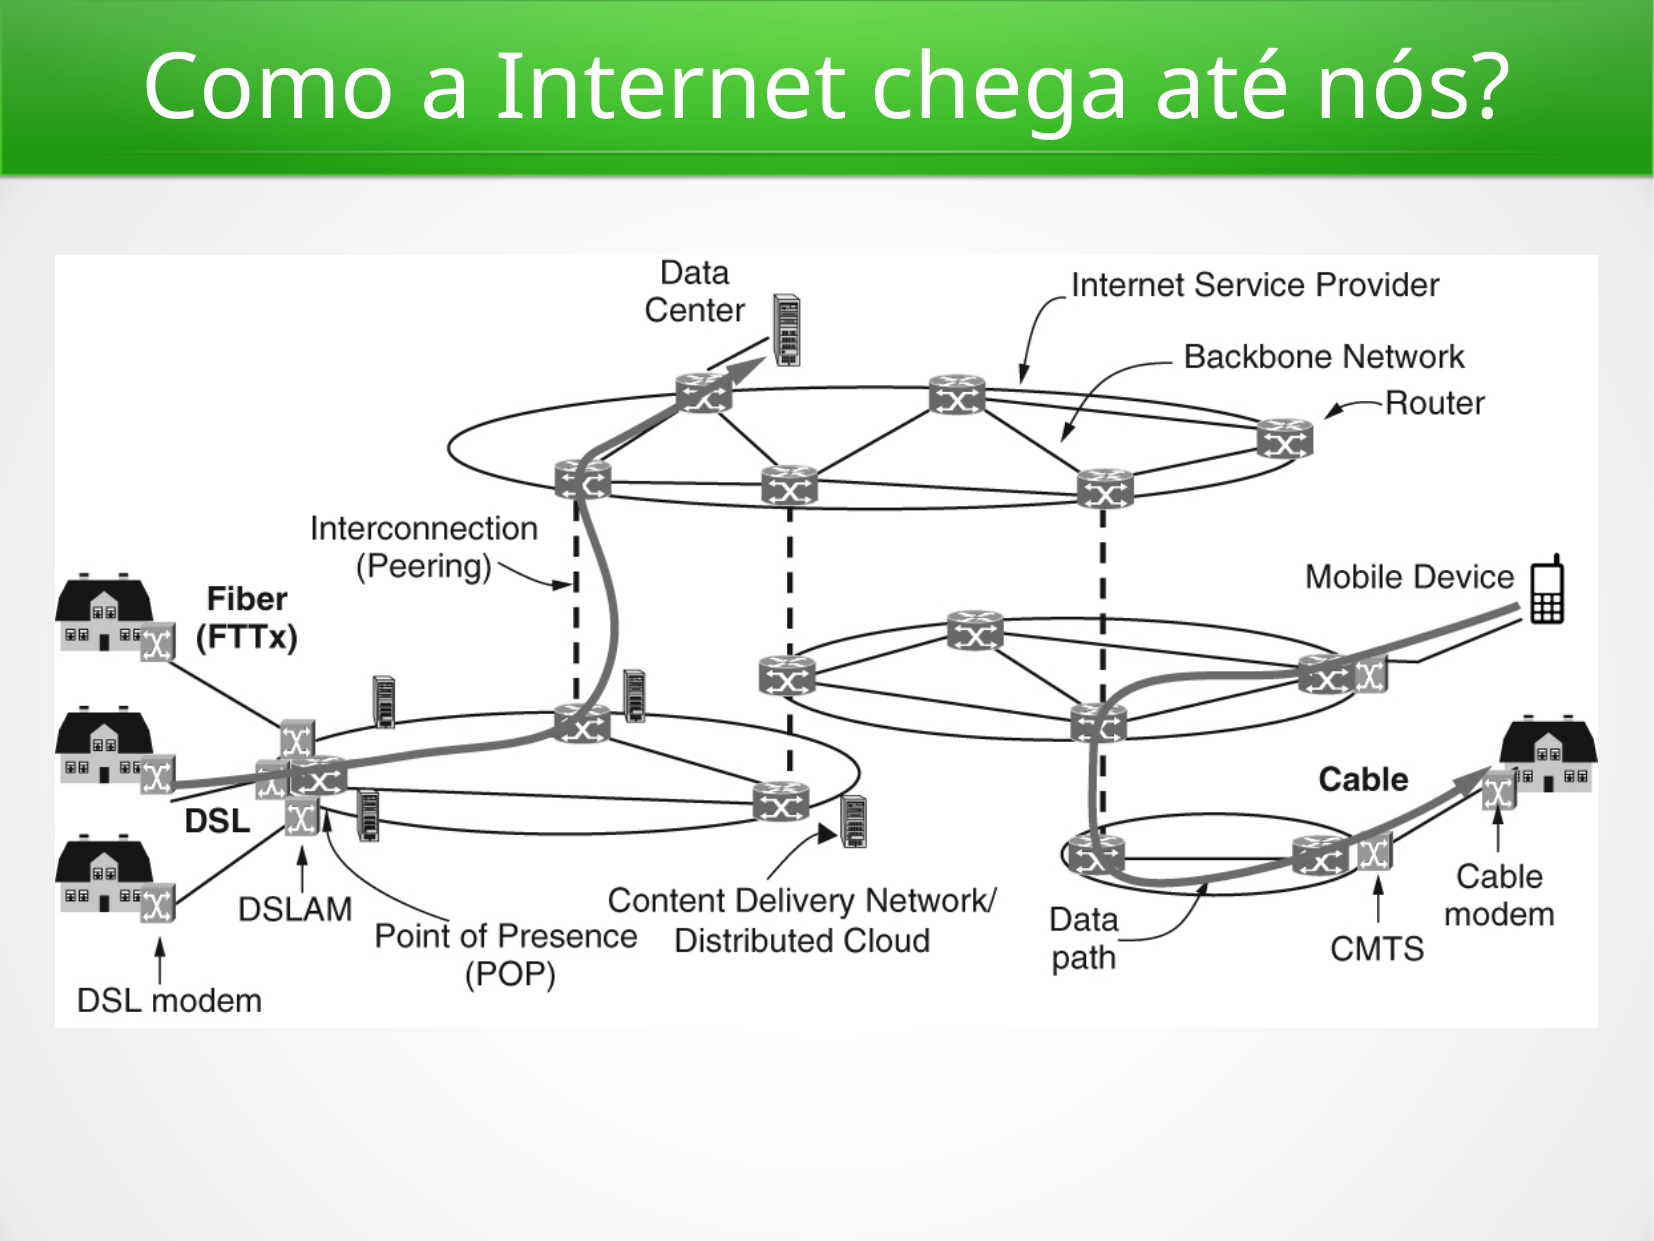

# Como a Internet chega até nós?